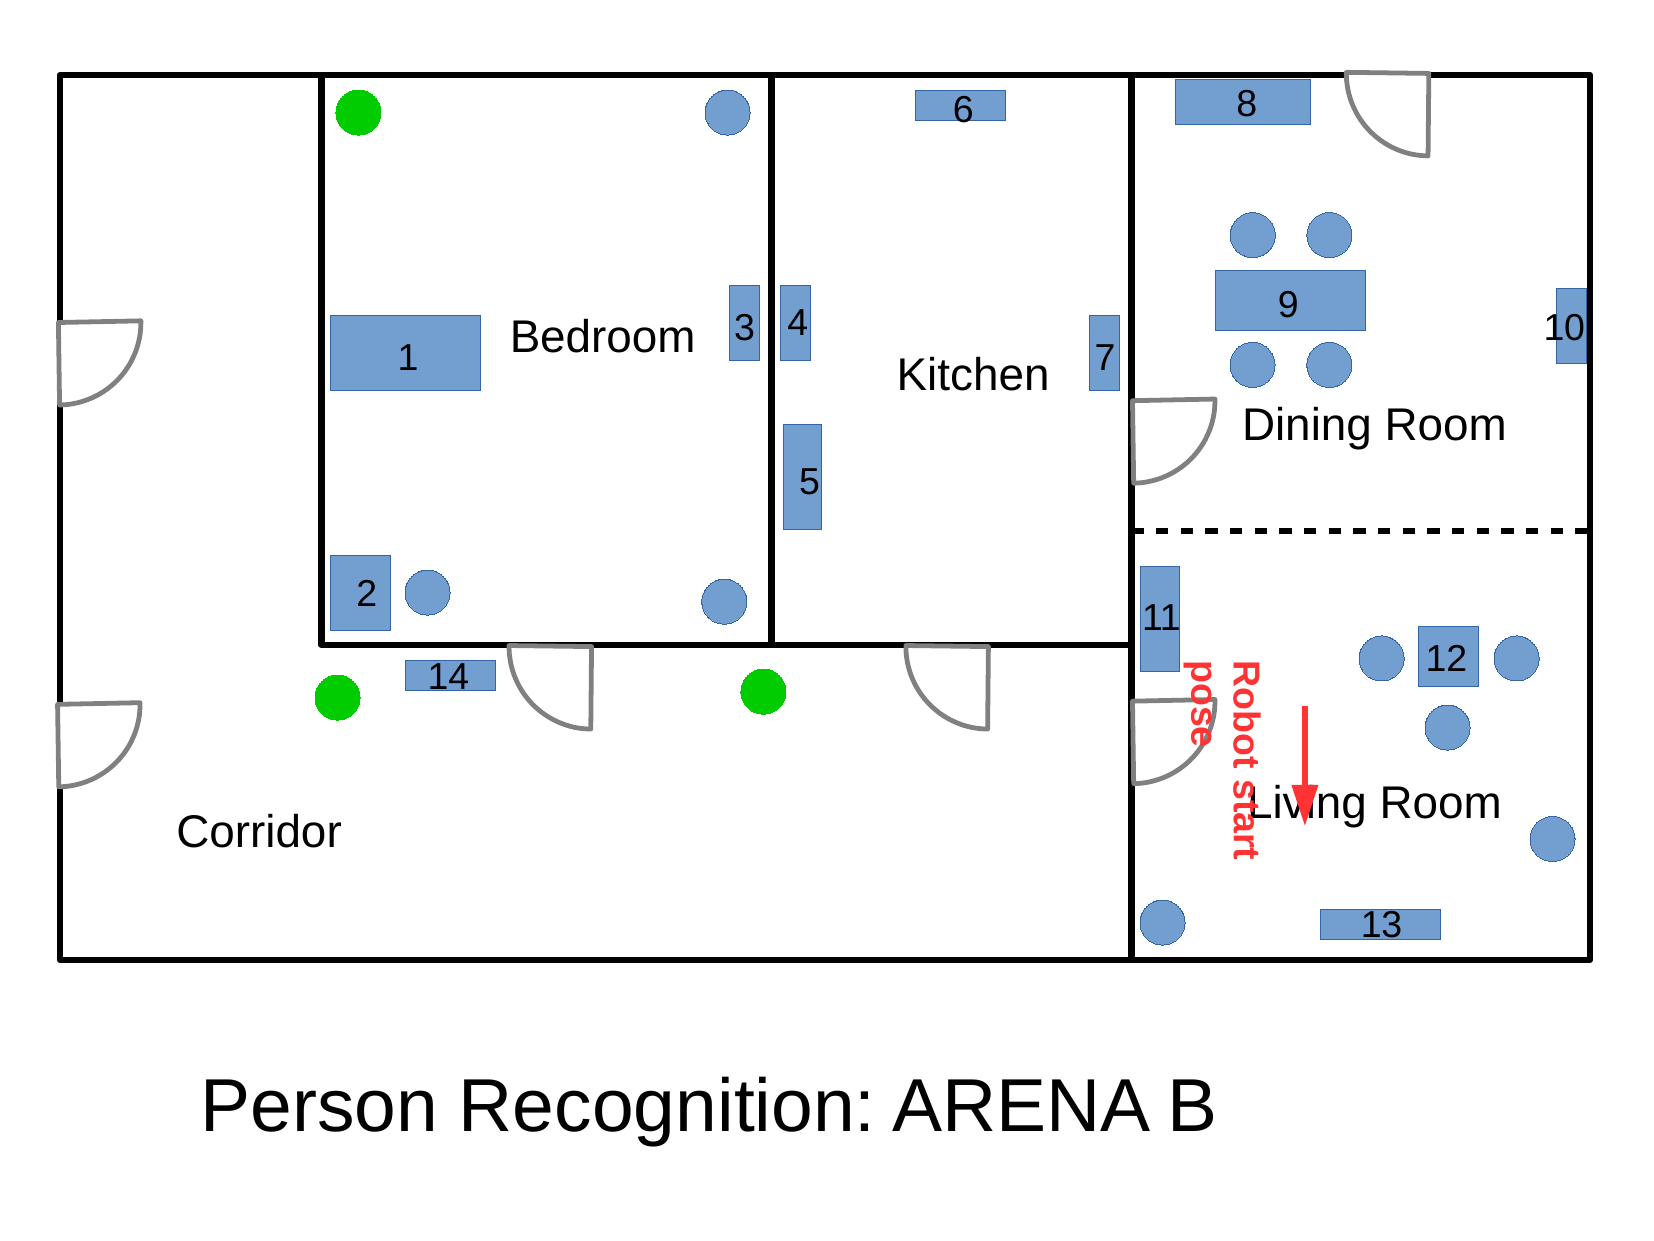

8
6
9
4
3
10
Bedroom
1
7
Kitchen
Dining Room
5
2
11
12
Robot start pose
14
Living Room
Corridor
13
Person Recognition: ARENA B